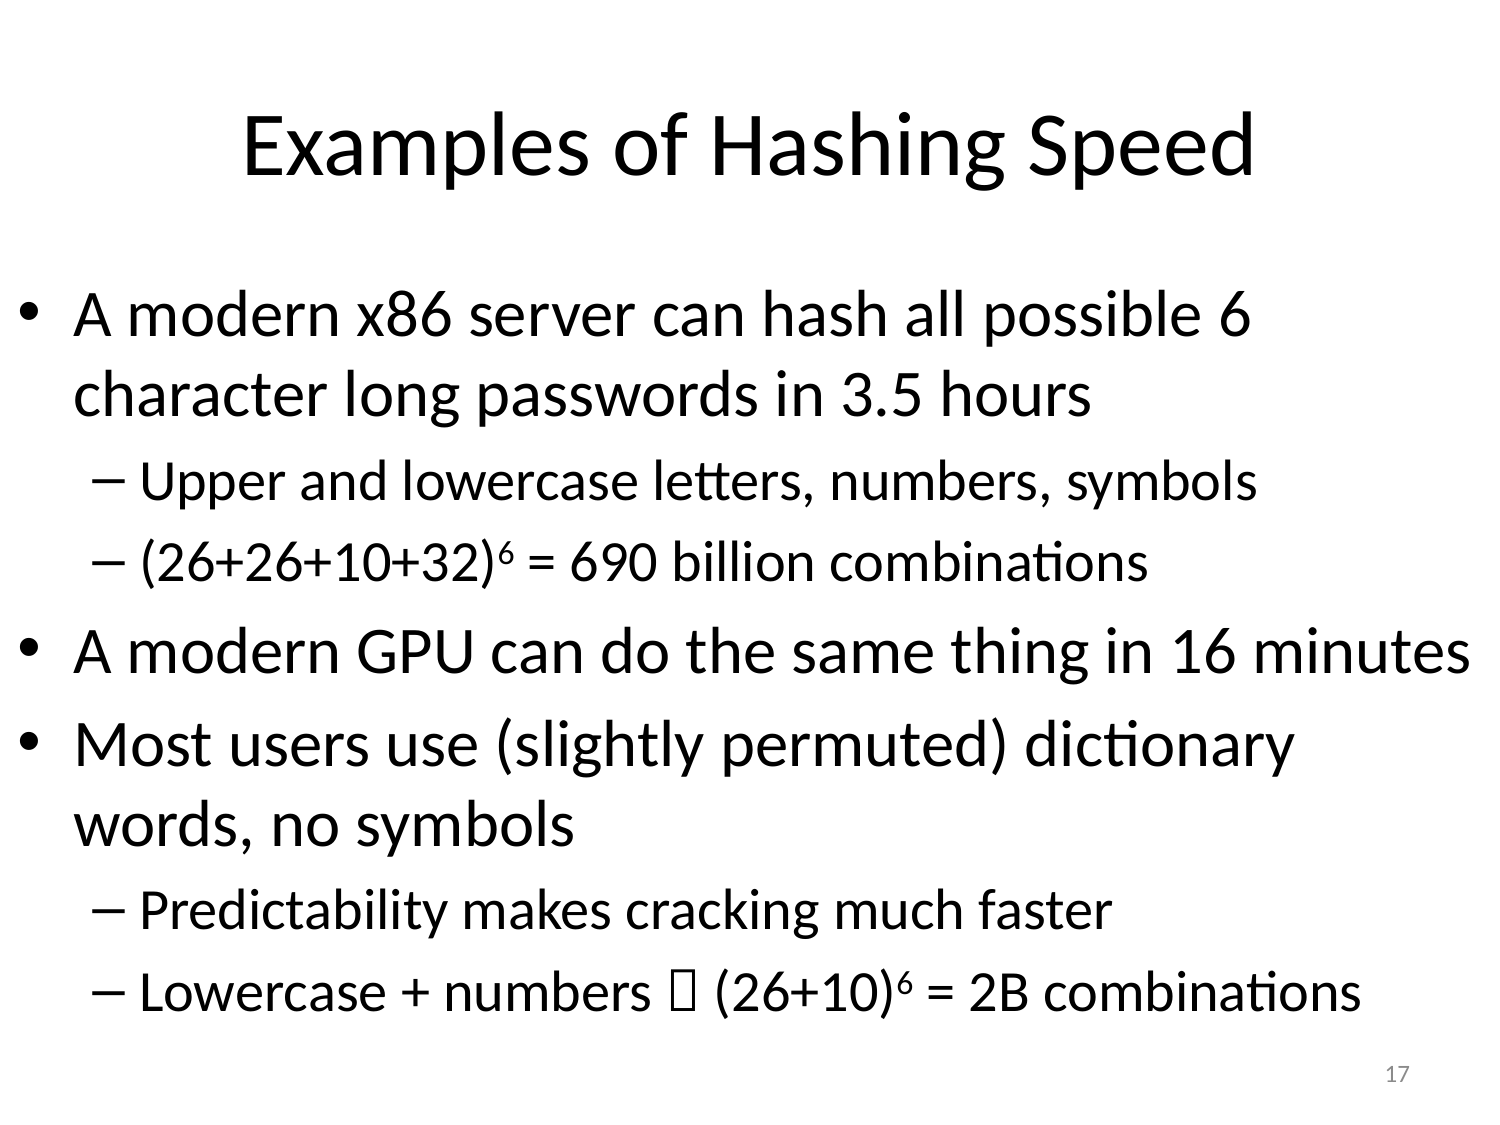

# Examples of Hashing Speed
A modern x86 server can hash all possible 6 character long passwords in 3.5 hours
Upper and lowercase letters, numbers, symbols
(26+26+10+32)6 = 690 billion combinations
A modern GPU can do the same thing in 16 minutes
Most users use (slightly permuted) dictionary words, no symbols
Predictability makes cracking much faster
Lowercase + numbers  (26+10)6 = 2B combinations